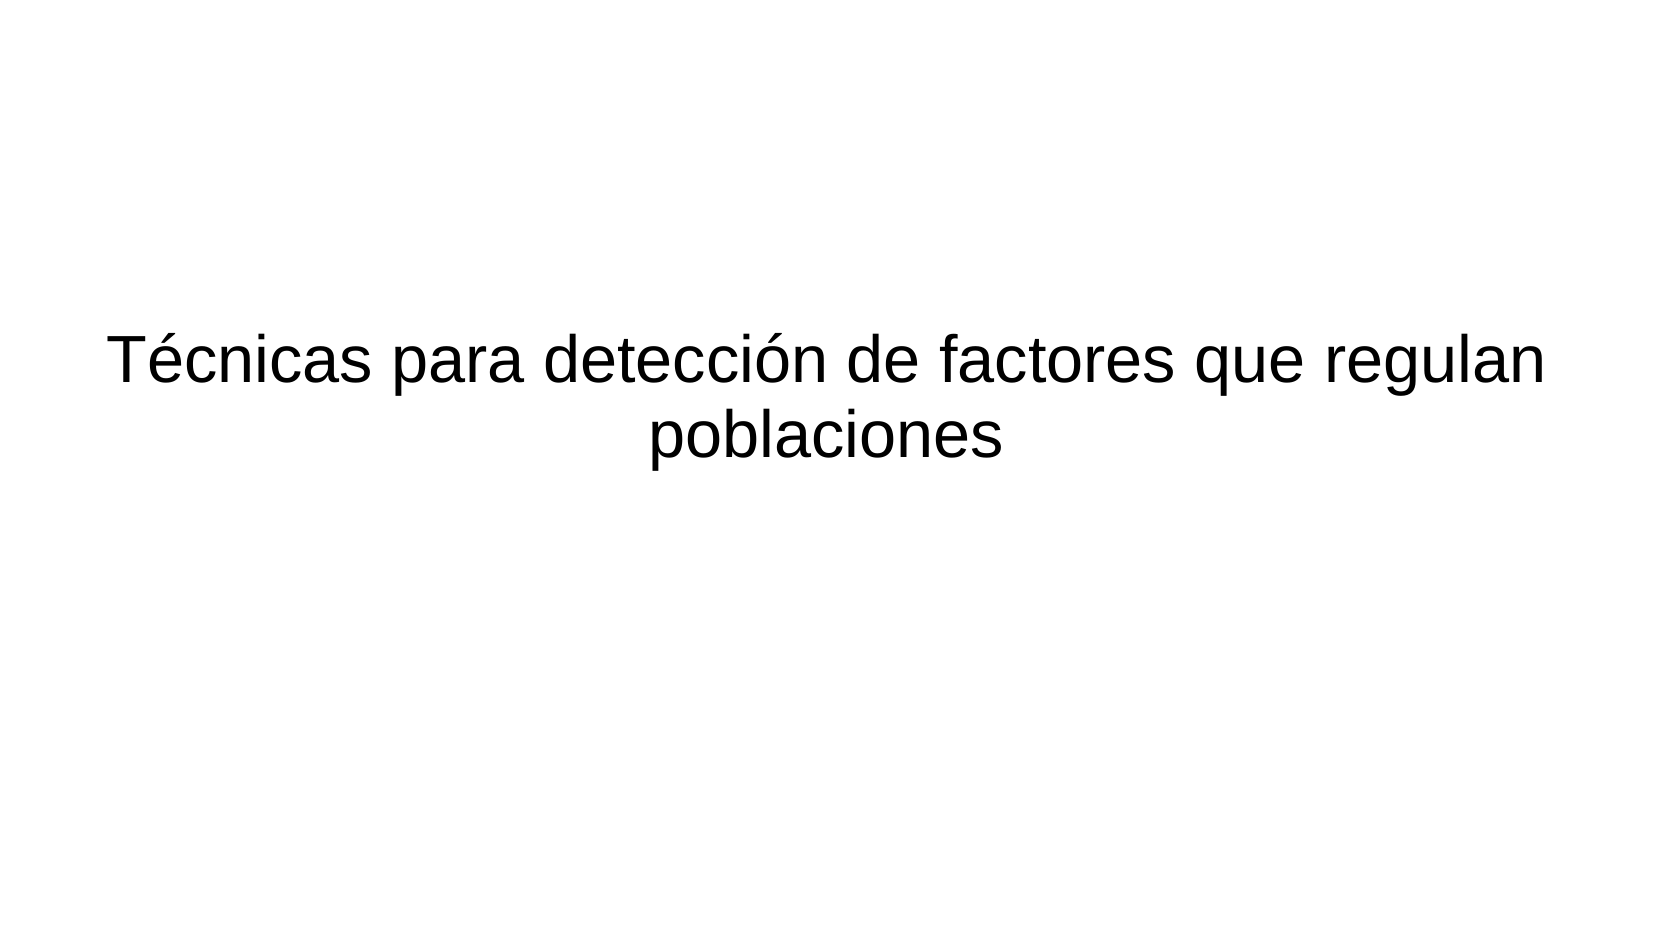

# Técnicas para detección de factores que regulan poblaciones